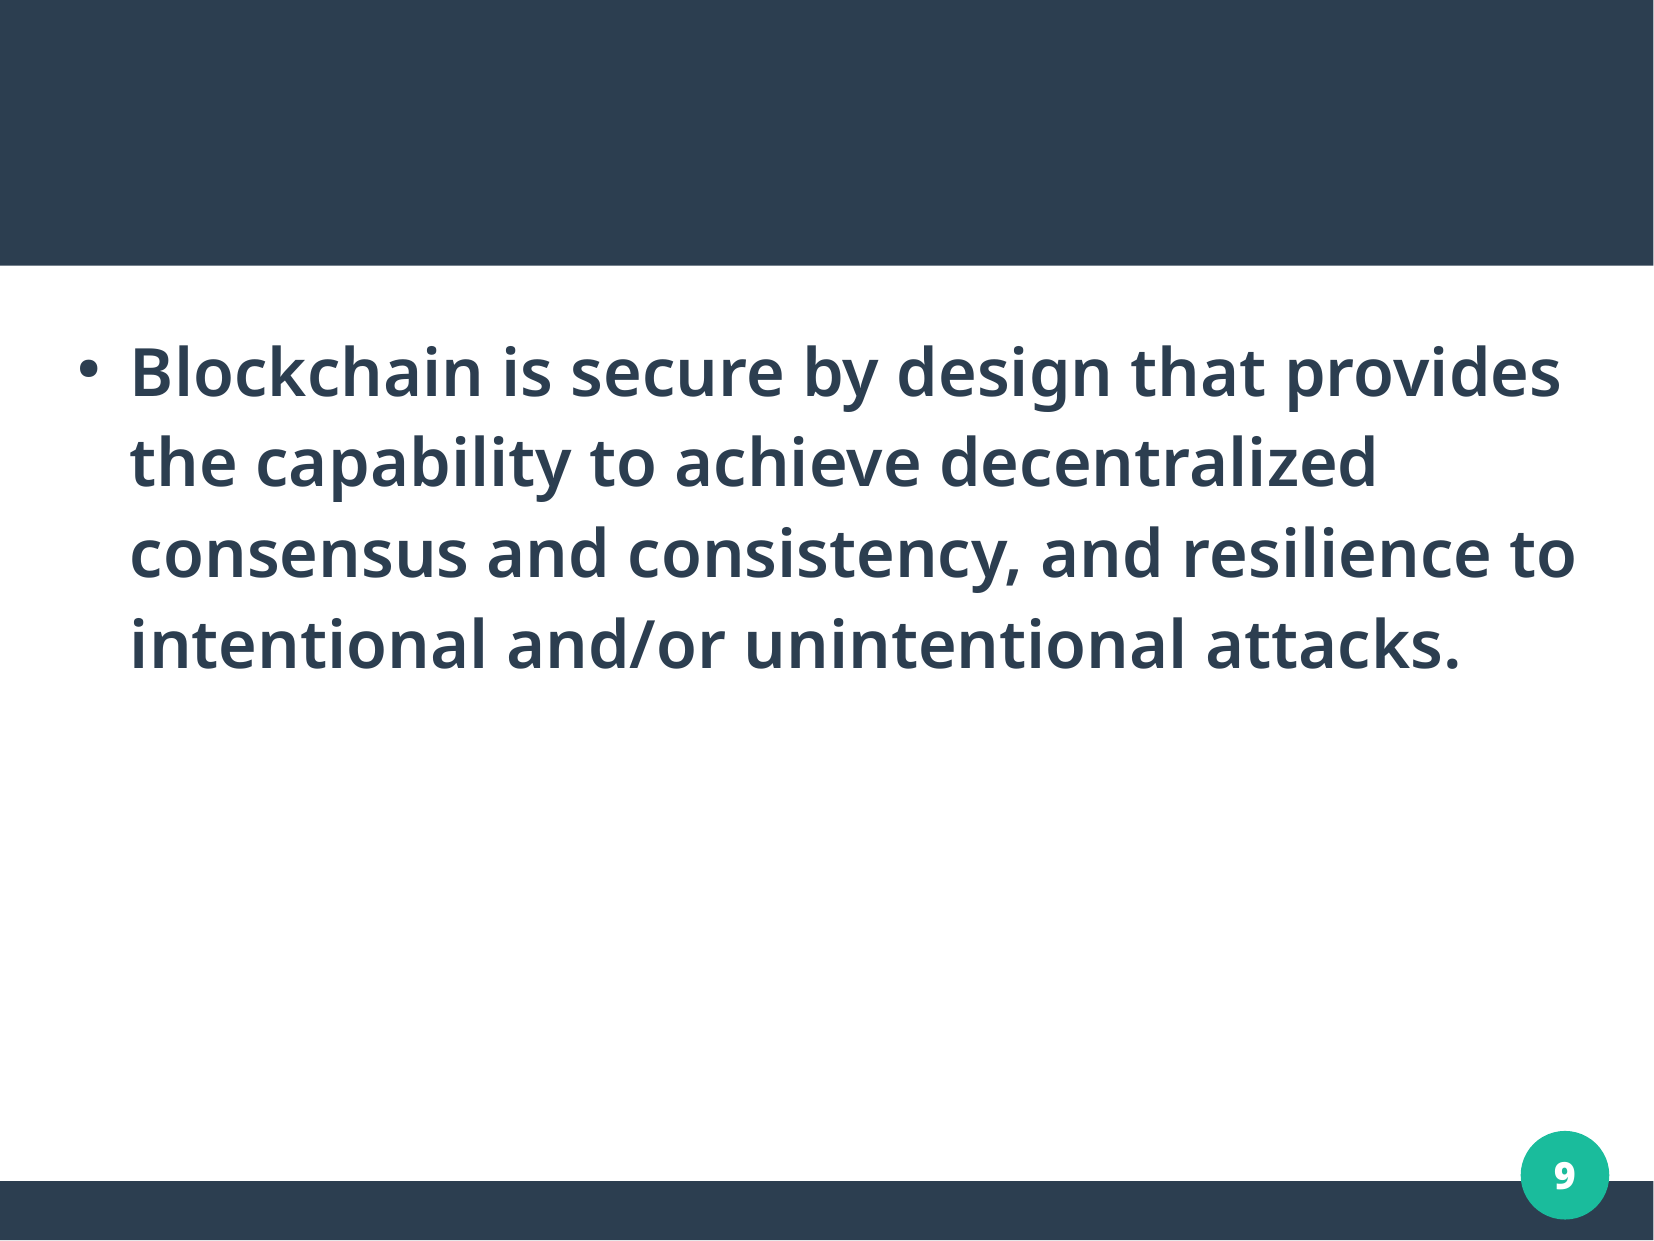

#
Blockchain is secure by design that provides the capability to achieve decentralized consensus and consistency, and resilience to intentional and/or unintentional attacks.
9